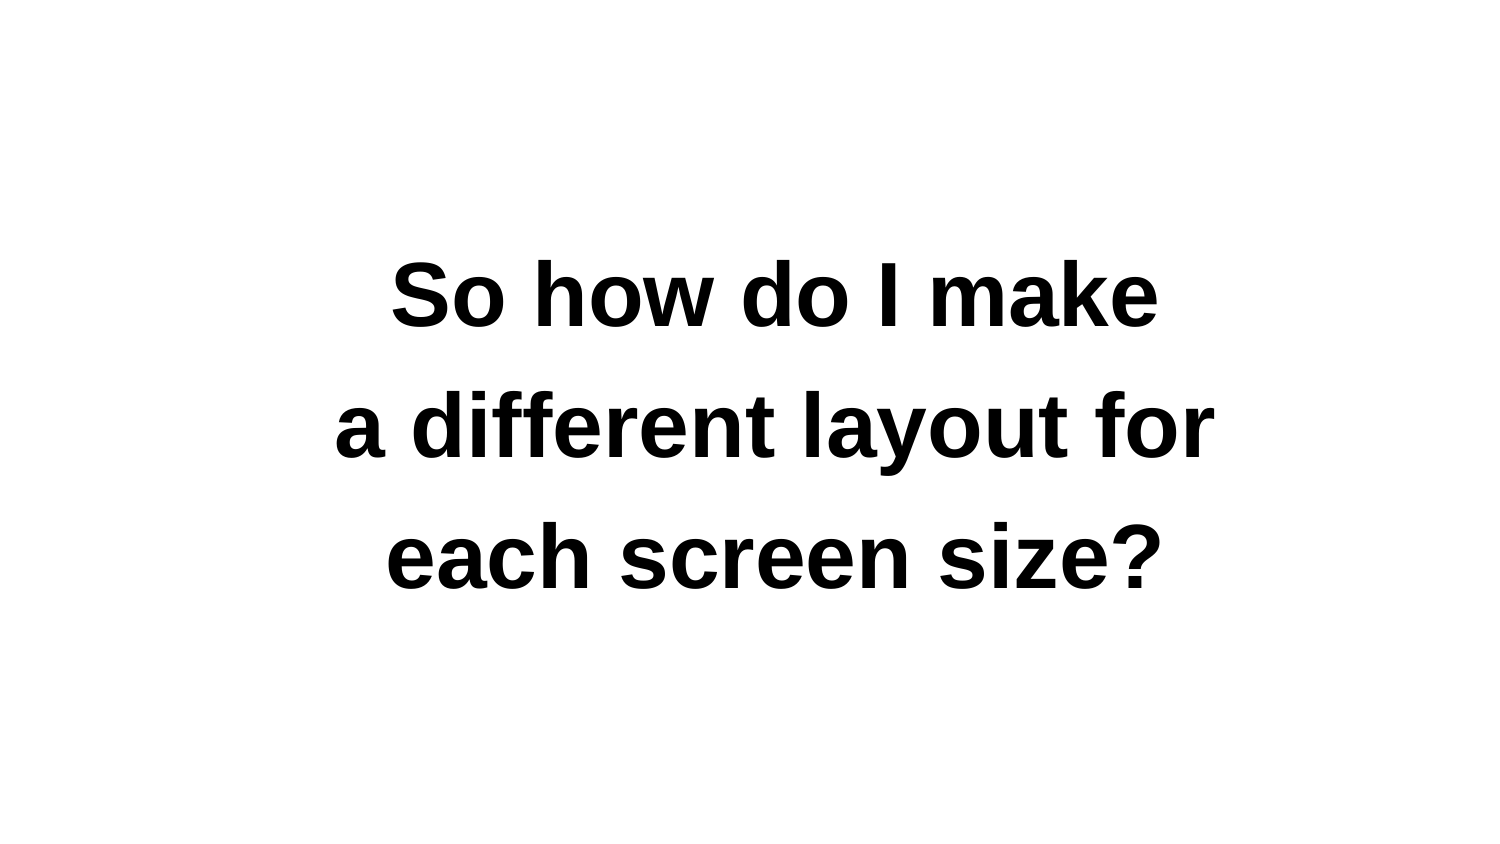

#
So how do I make
a different layout for
each screen size?